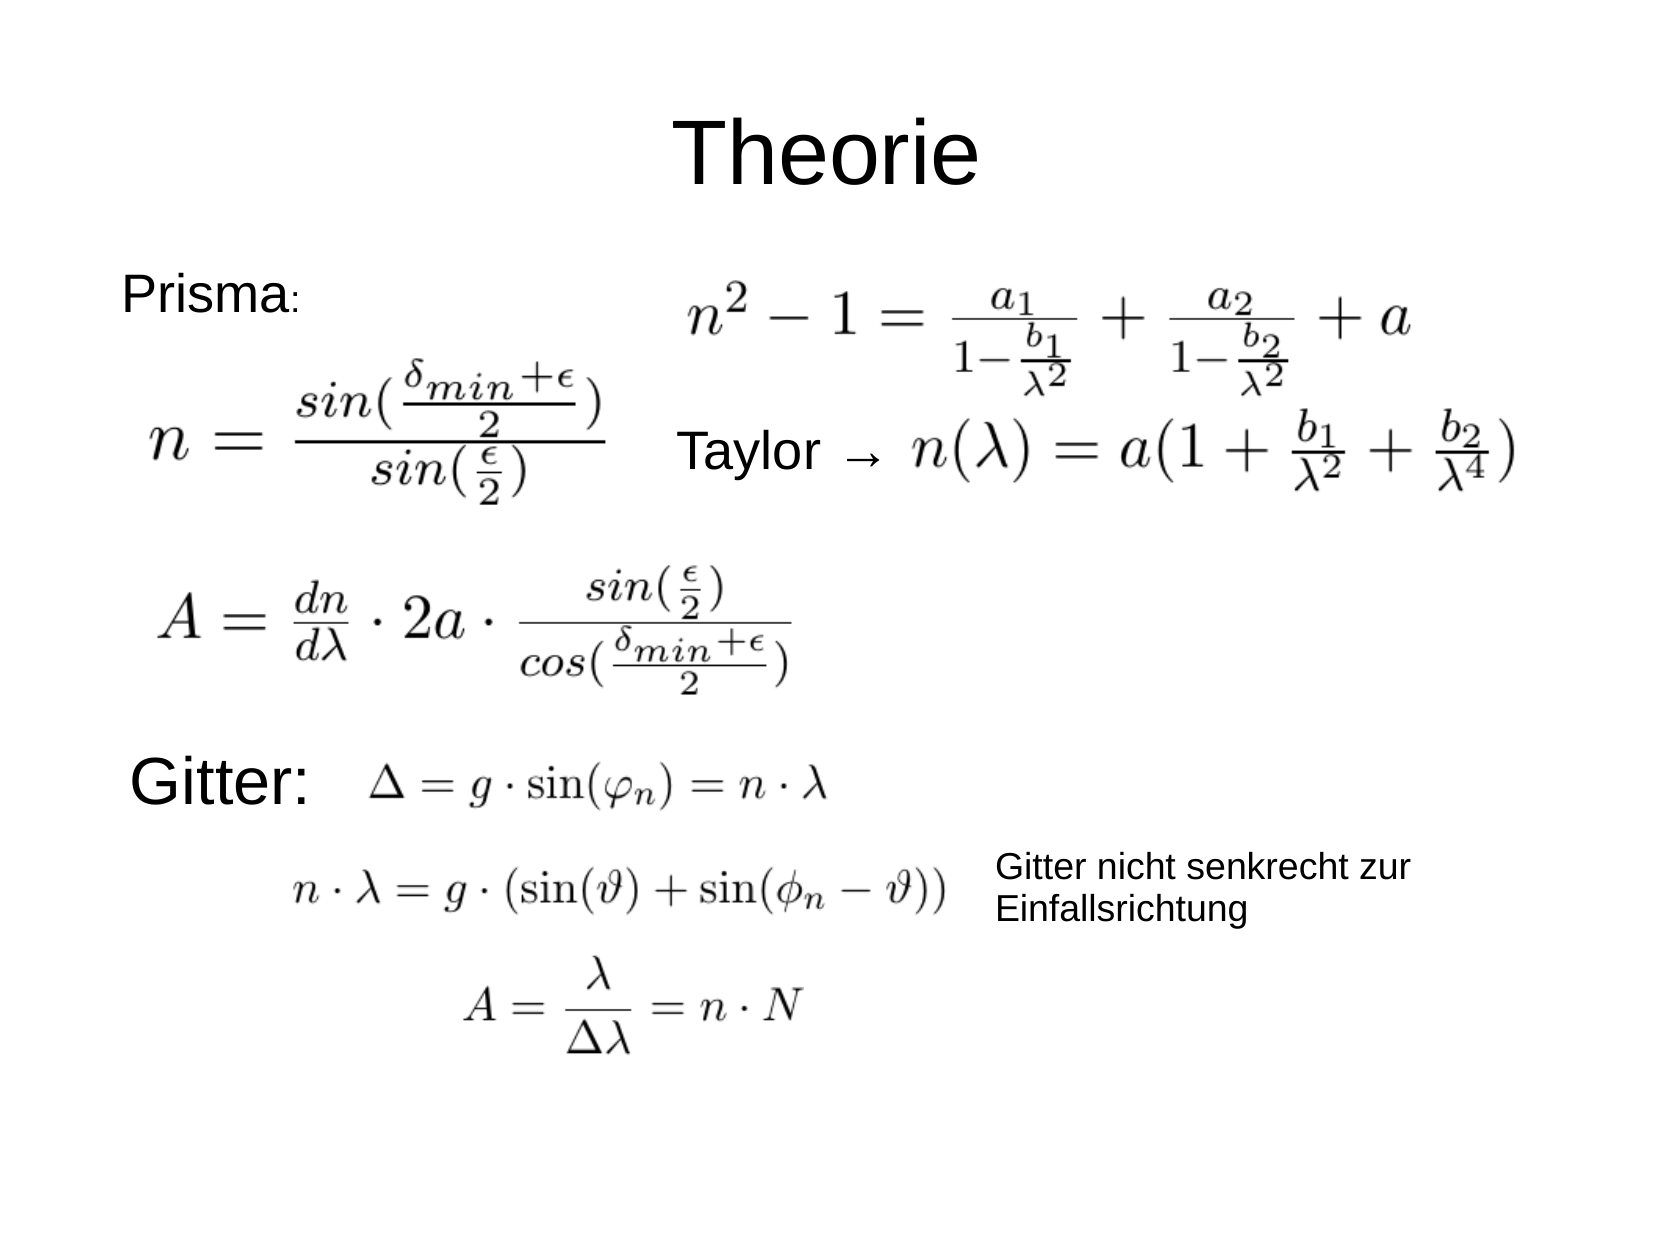

# Theorie
Prisma:
Taylor →
Gitter:
Gitter nicht senkrecht zur Einfallsrichtung